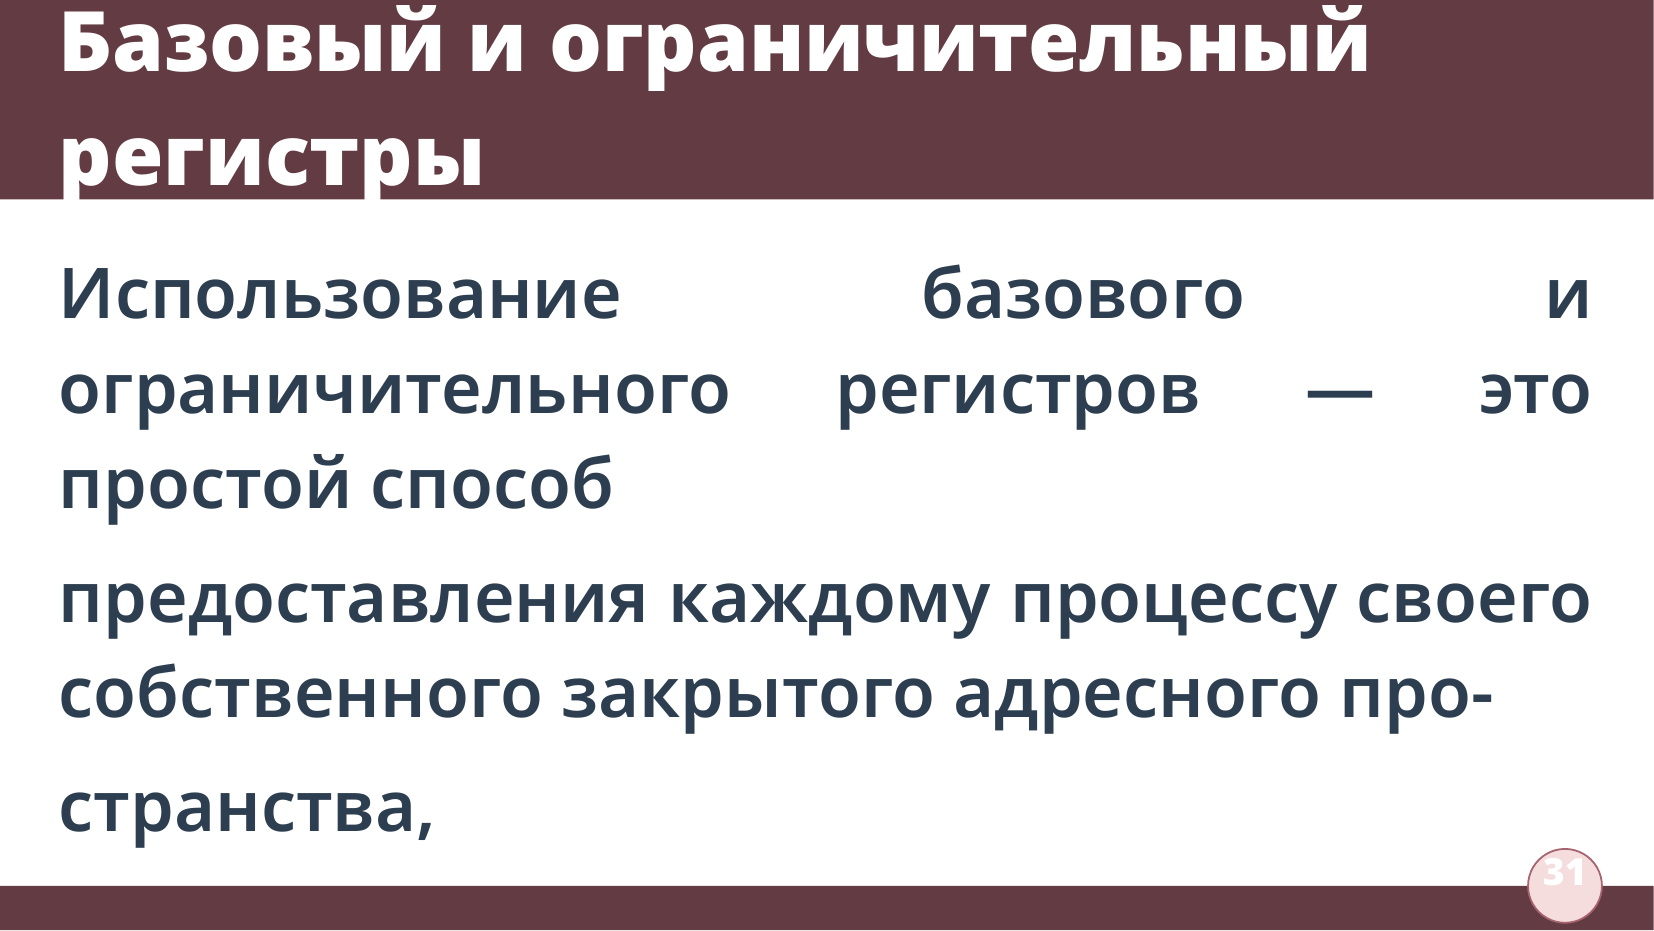

# Базовый и ограничительный регистры
Использование базового и ограничительного регистров — это простой способ
предоставления каждому процессу своего собственного закрытого адресного про-
странства,